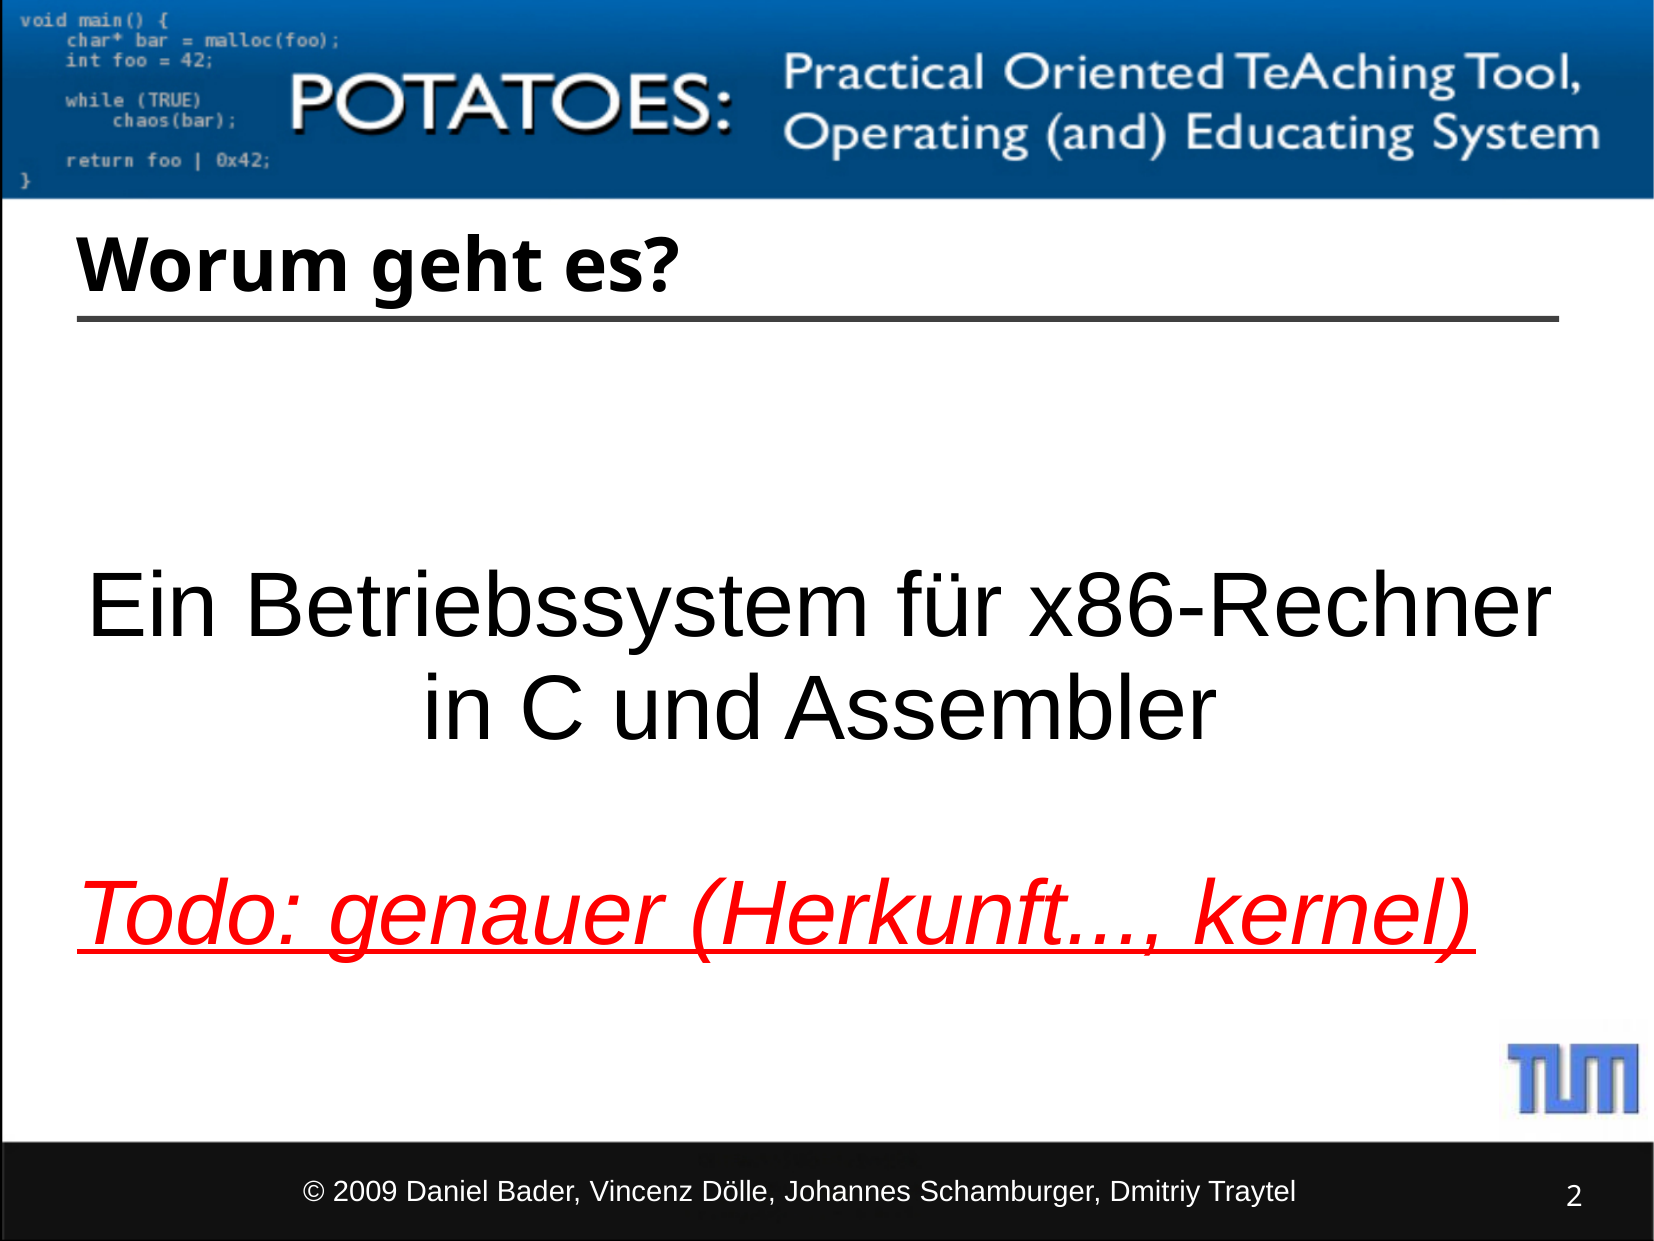

# Worum geht es?
Ein Betriebssystem für x86-Rechner in C und Assembler
Todo: genauer (Herkunft..., kernel)
2